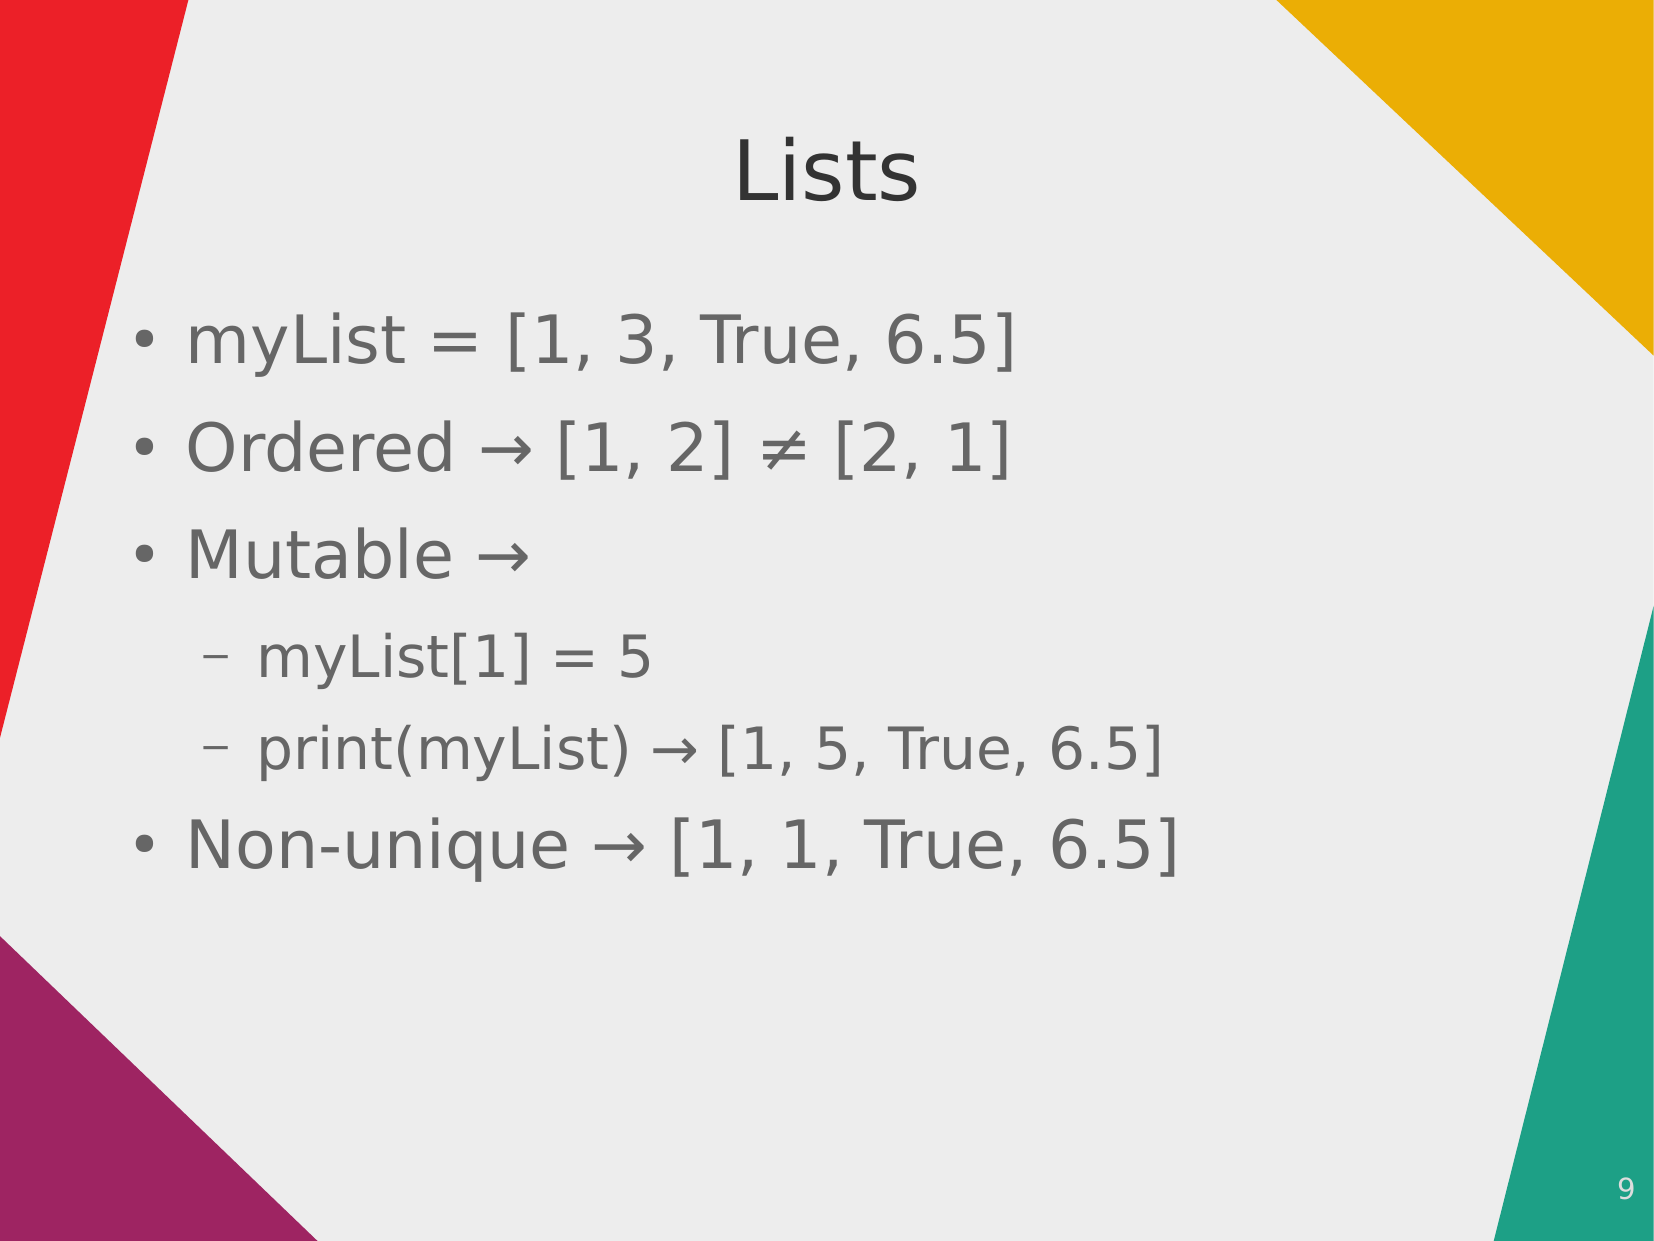

# Lists
myList = [1, 3, True, 6.5]
Ordered → [1, 2] ≠ [2, 1]
Mutable →
myList[1] = 5
print(myList) → [1, 5, True, 6.5]
Non-unique → [1, 1, True, 6.5]
9